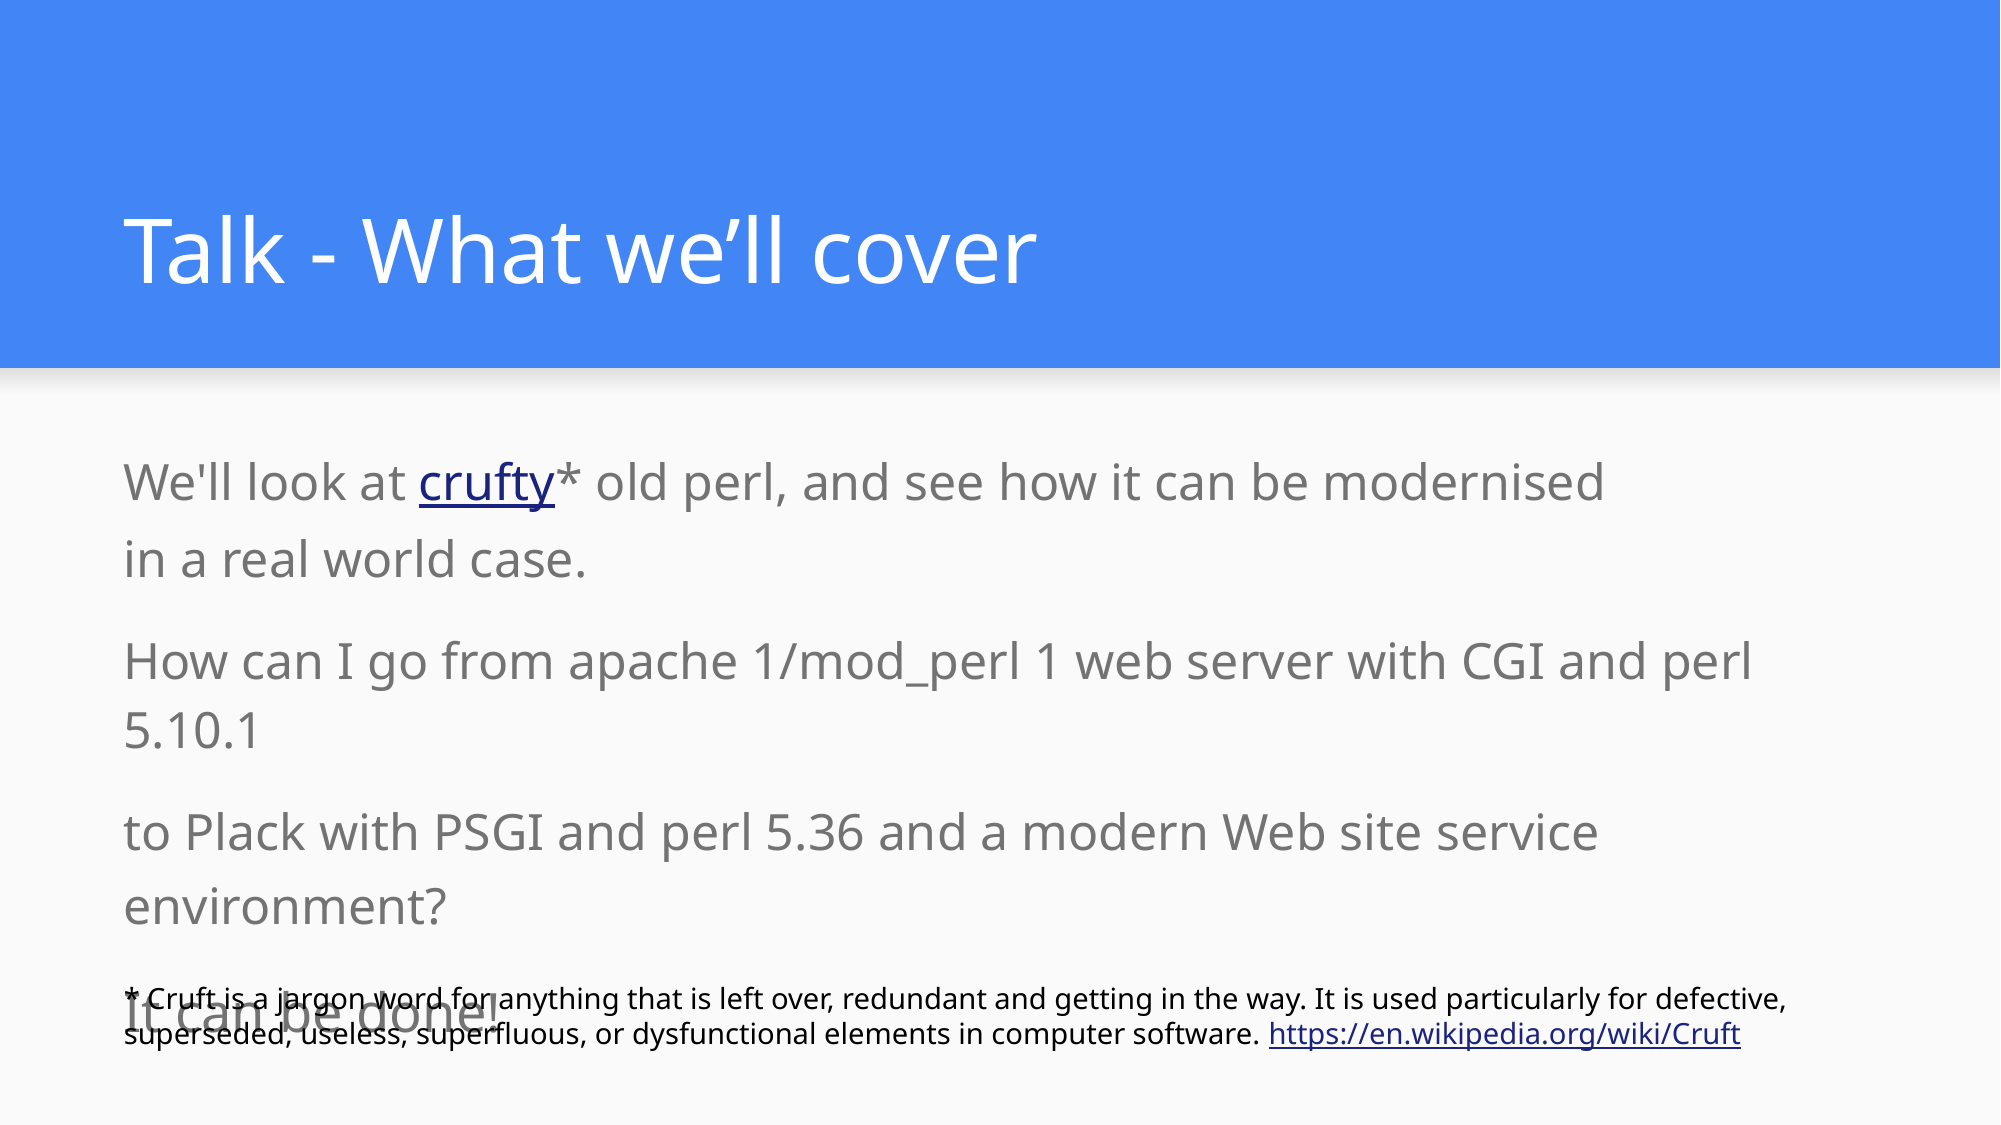

# Talk - What we’ll cover
We'll look at crufty* old perl, and see how it can be modernised
in a real world case.
How can I go from apache 1/mod_perl 1 web server with CGI and perl 5.10.1
to Plack with PSGI and perl 5.36 and a modern Web site service environment?
It can be done!
* Cruft is a jargon word for anything that is left over, redundant and getting in the way. It is used particularly for defective, superseded, useless, superfluous, or dysfunctional elements in computer software. https://en.wikipedia.org/wiki/Cruft